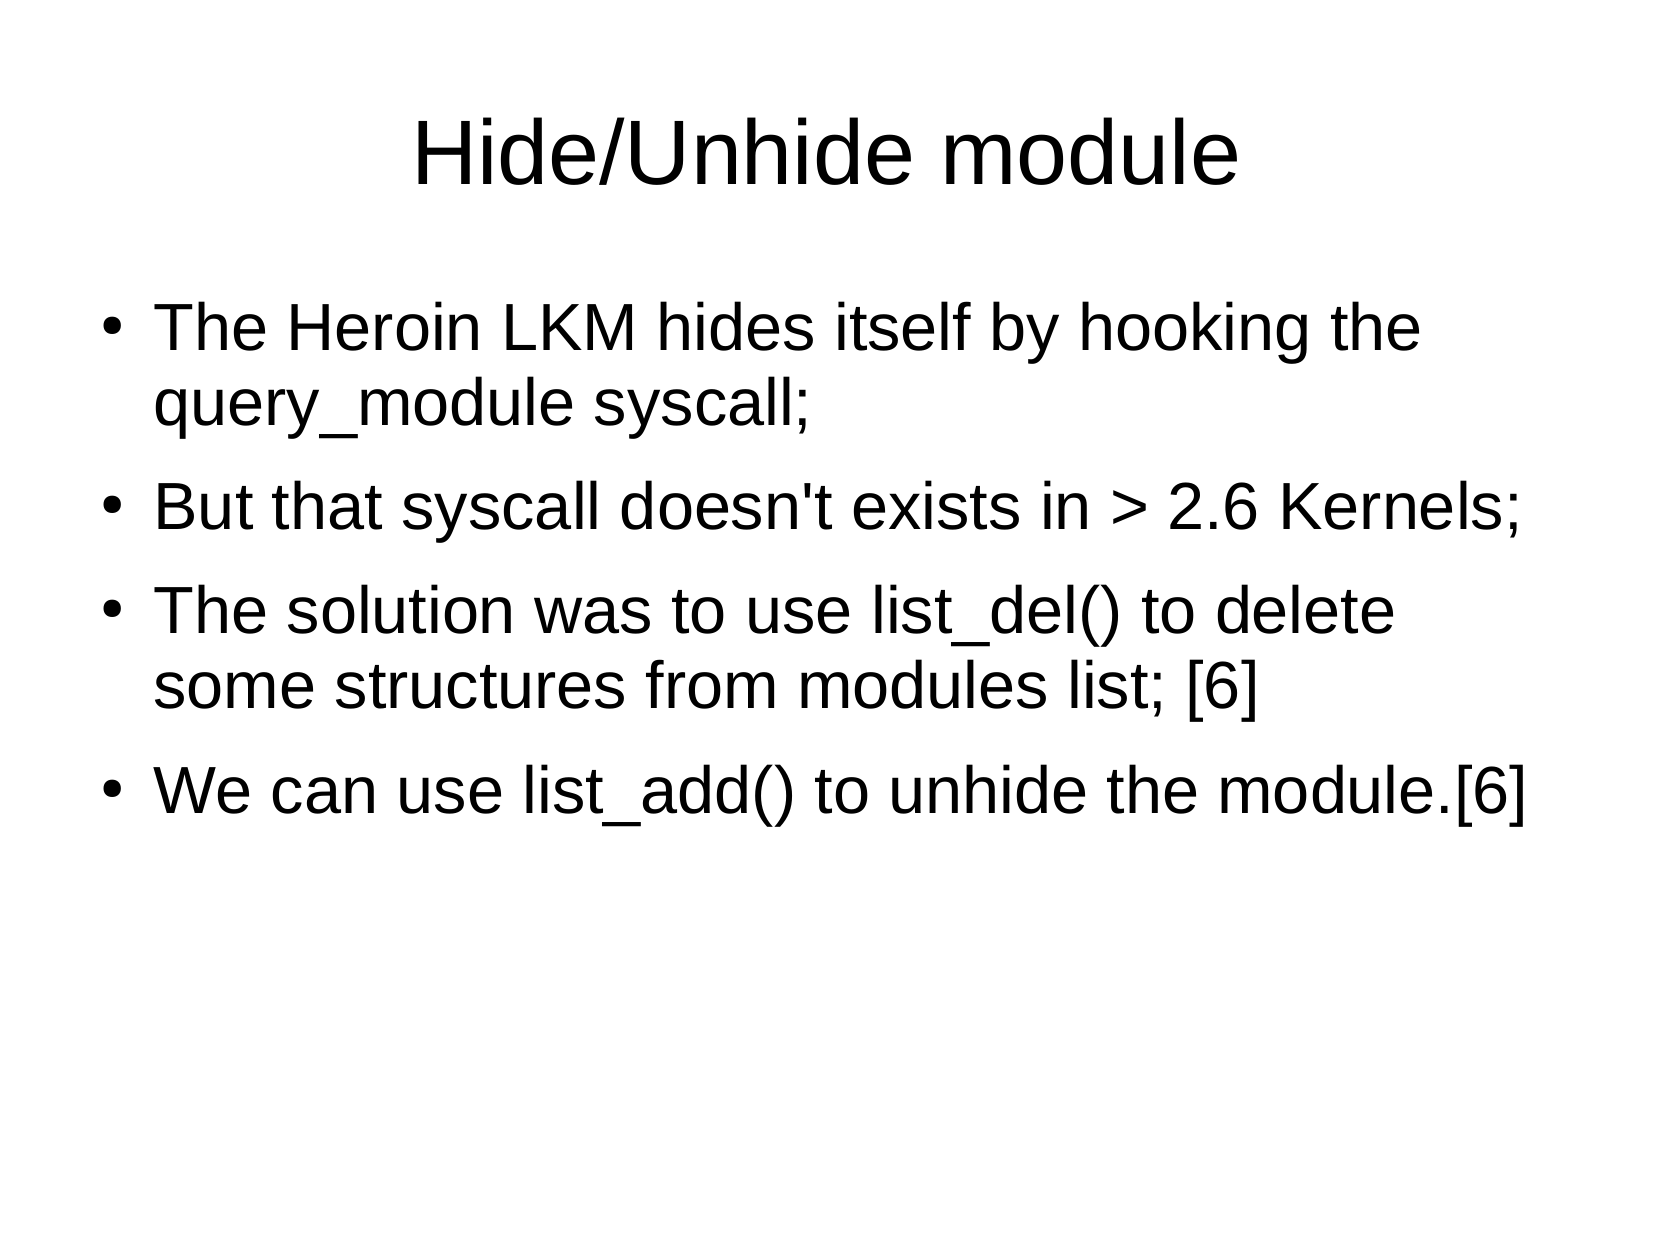

# Hide/Unhide module
The Heroin LKM hides itself by hooking the query_module syscall;
But that syscall doesn't exists in > 2.6 Kernels;
The solution was to use list_del() to delete some structures from modules list; [6]
We can use list_add() to unhide the module.[6]